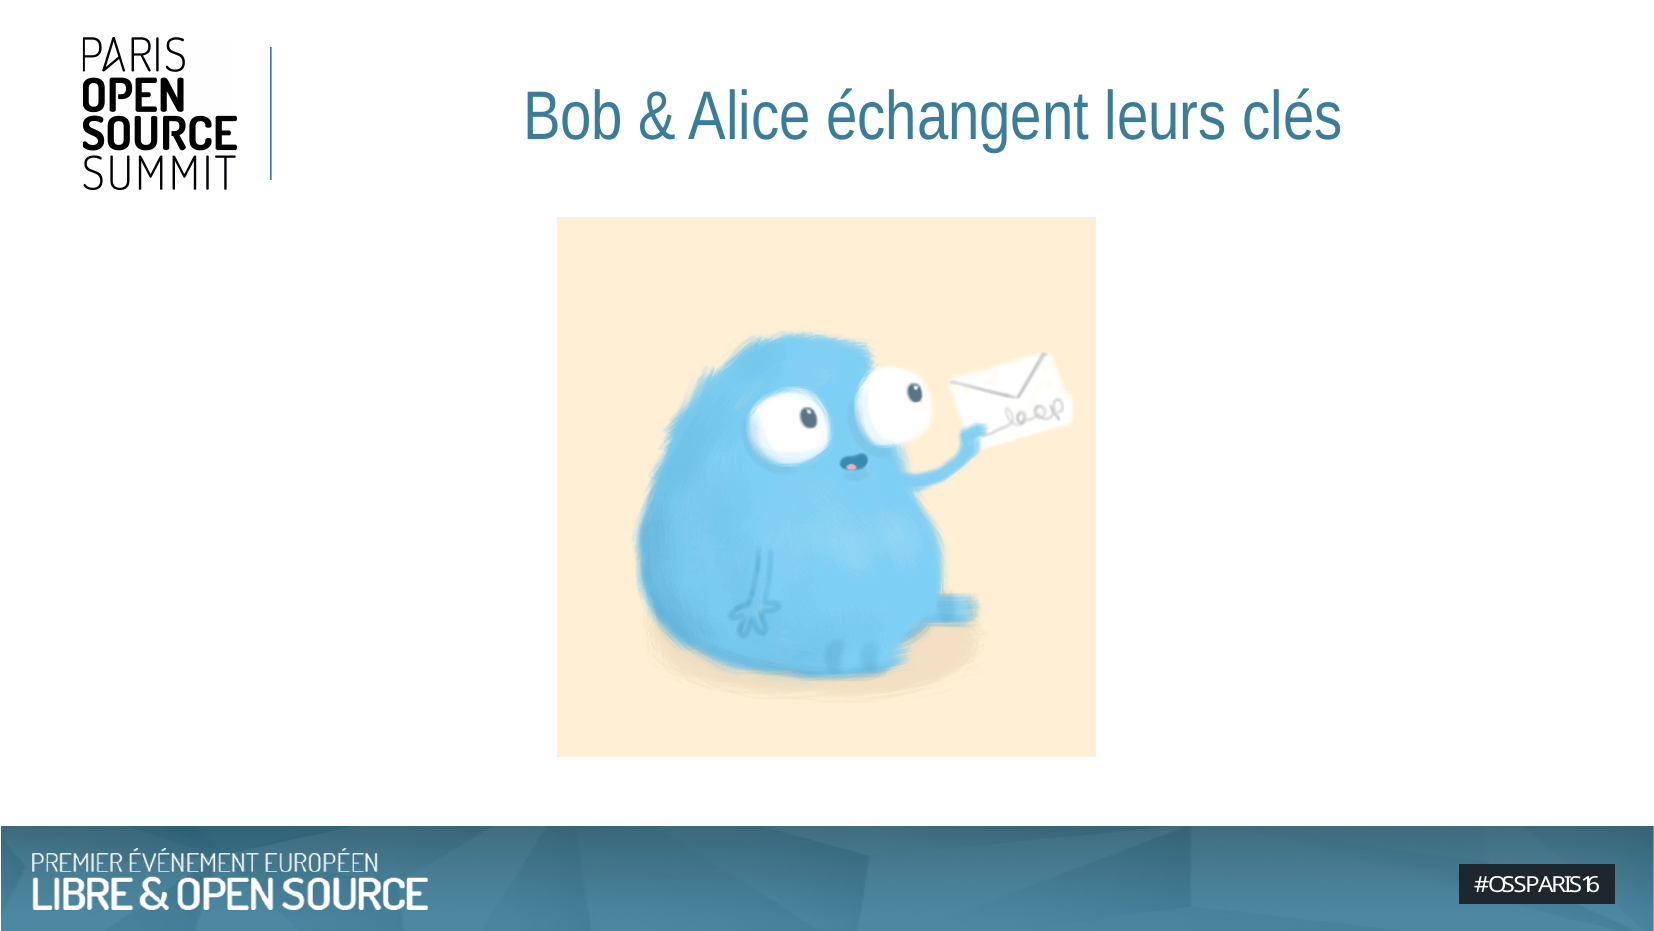

# Bob & Alice échangent leurs clés